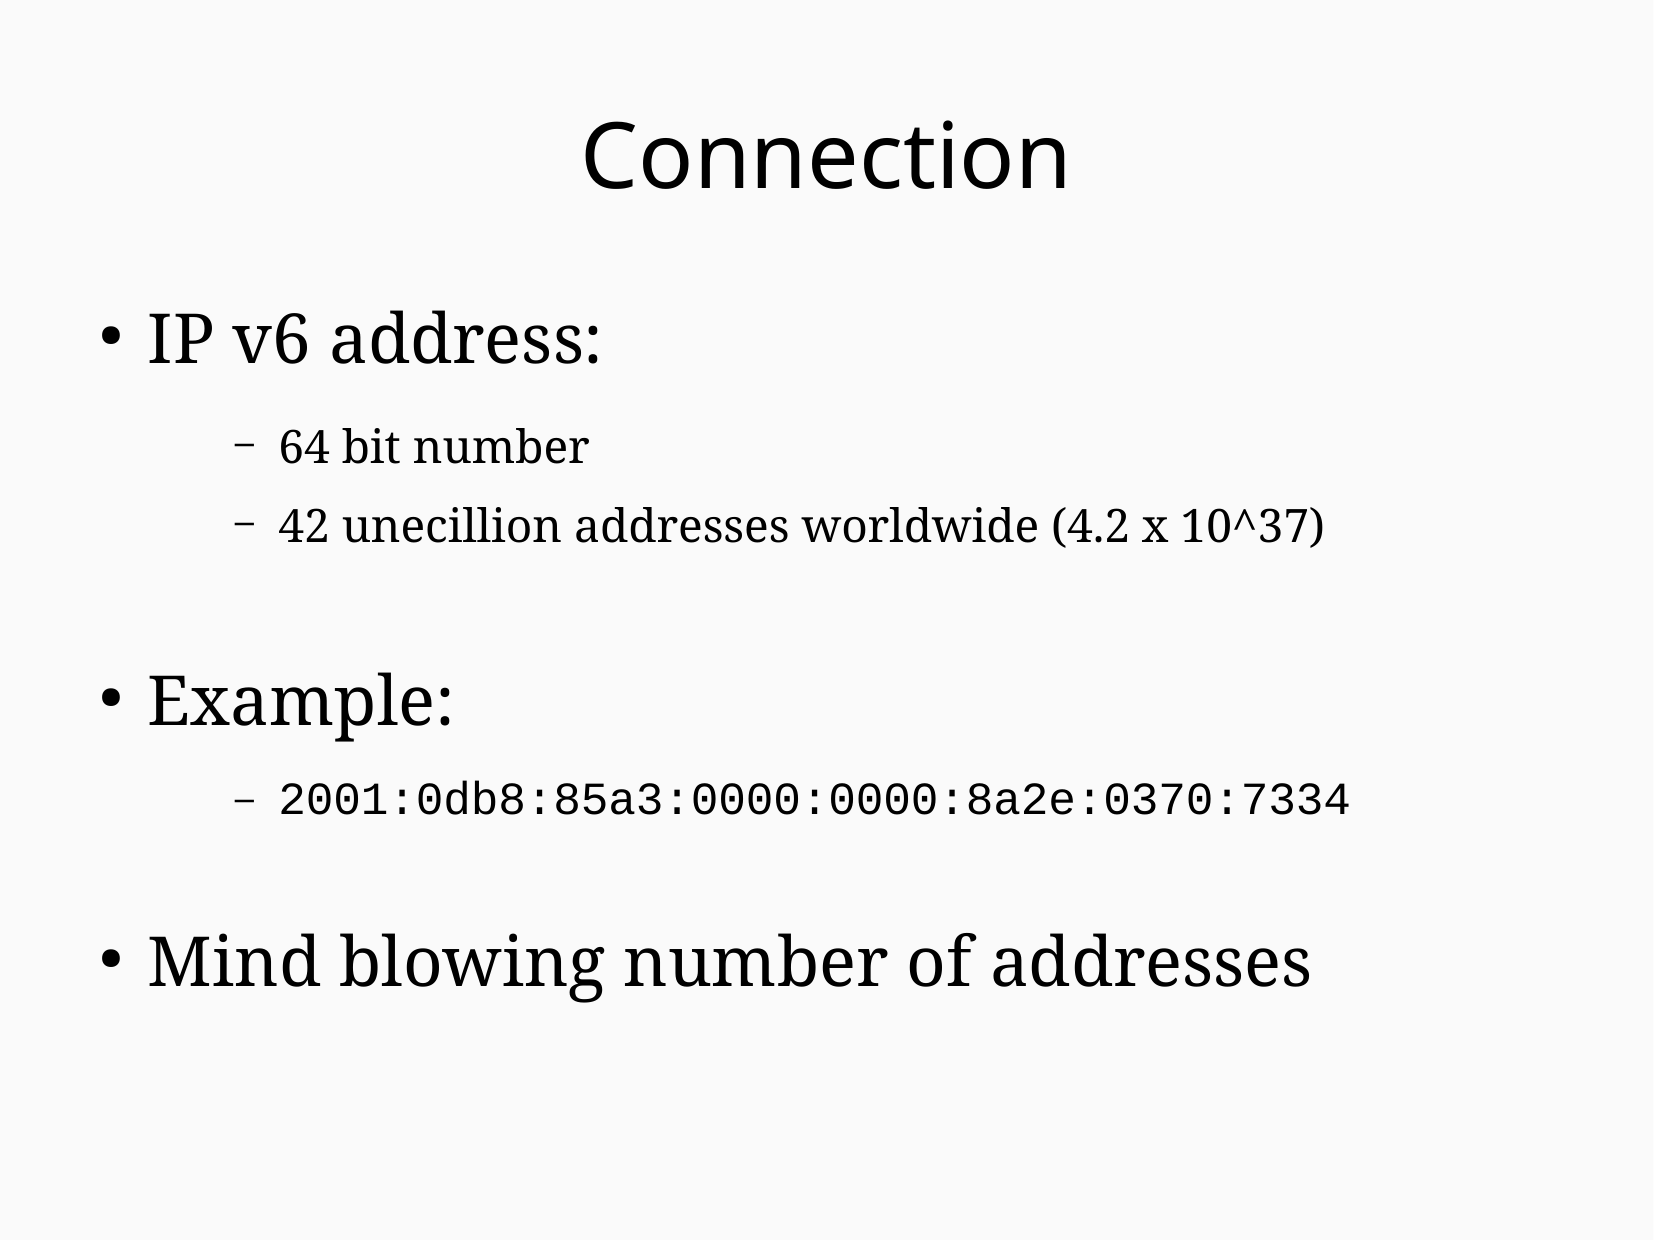

# Connection
IP v6 address:
64 bit number
42 unecillion addresses worldwide (4.2 x 10^37)
Example:
2001:0db8:85a3:0000:0000:8a2e:0370:7334
Mind blowing number of addresses